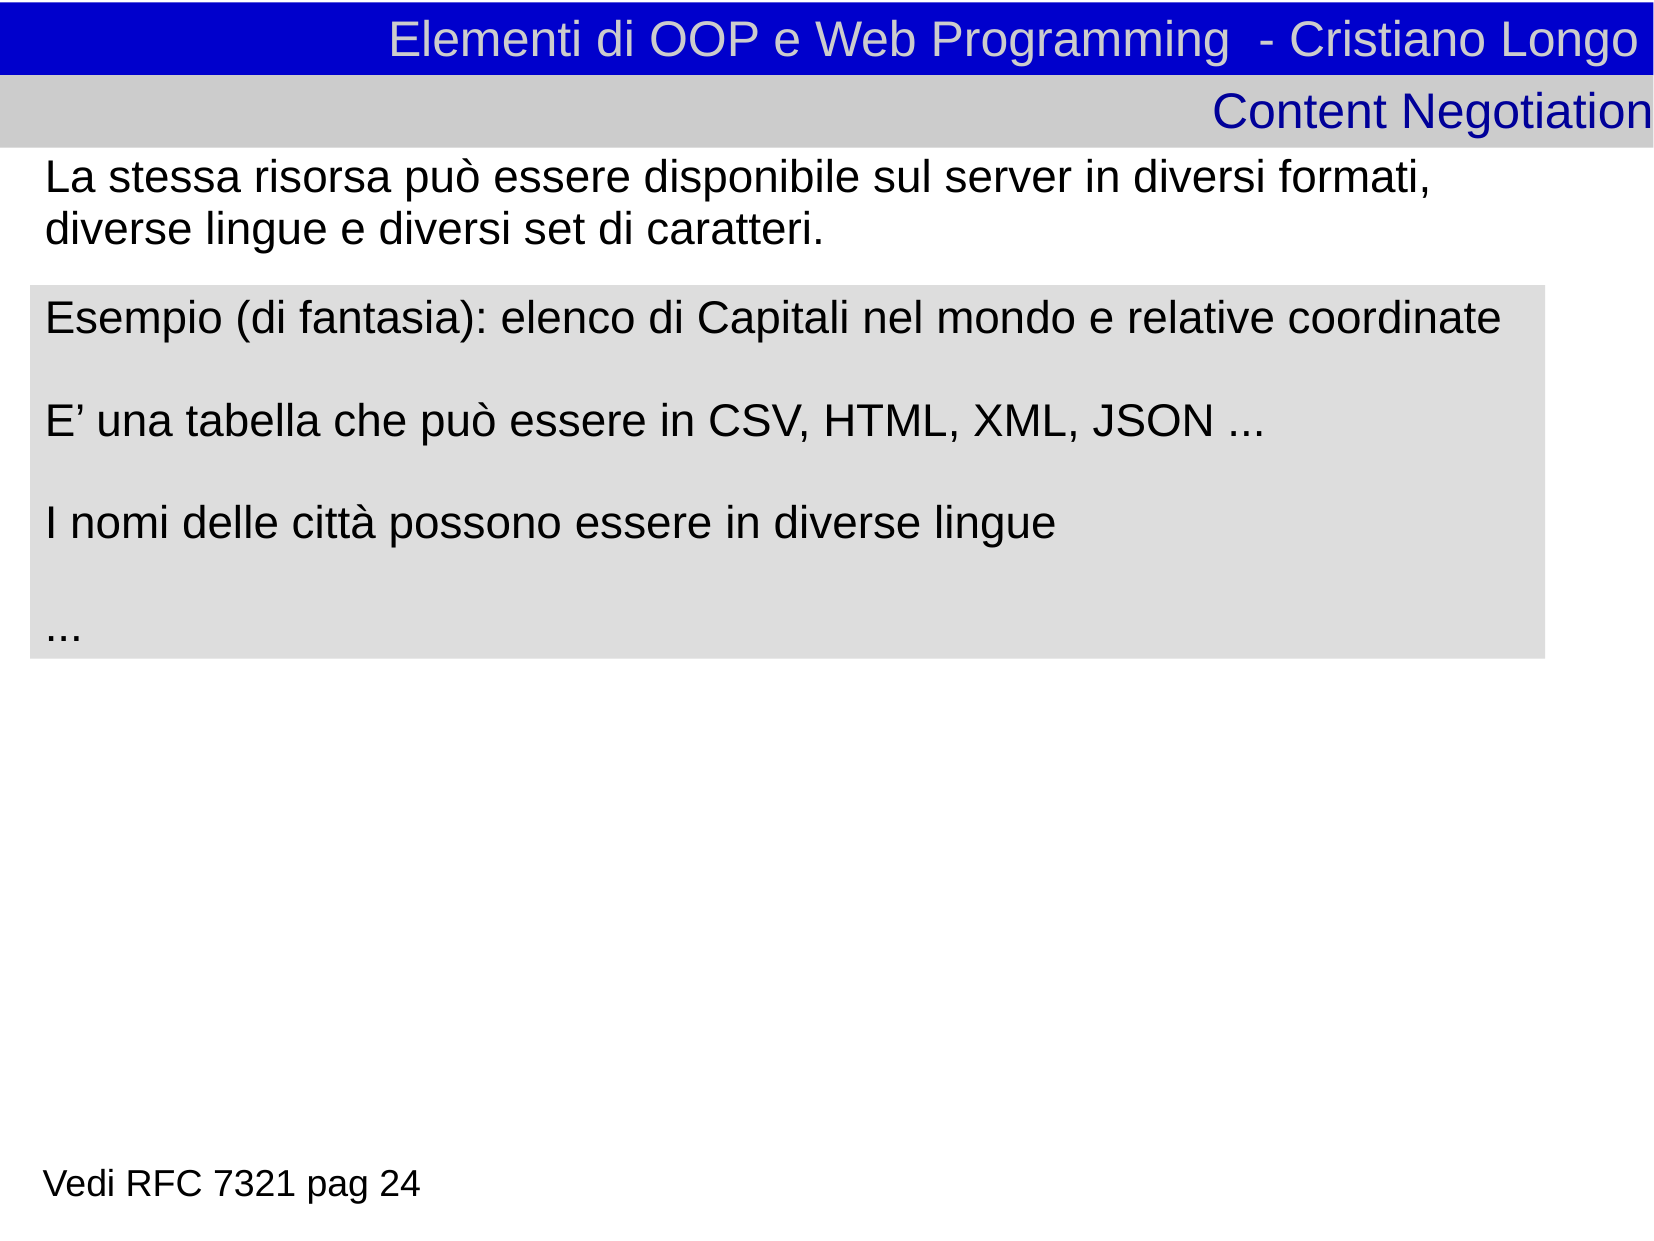

# Elementi di OOP e Web Programming - Cristiano Longo
Content Negotiation
La stessa risorsa può essere disponibile sul server in diversi formati,
diverse lingue e diversi set di caratteri.
Esempio (di fantasia): elenco di Capitali nel mondo e relative coordinate
E’ una tabella che può essere in CSV, HTML, XML, JSON ...
I nomi delle città possono essere in diverse lingue
...
Vedi RFC 7321 pag 24